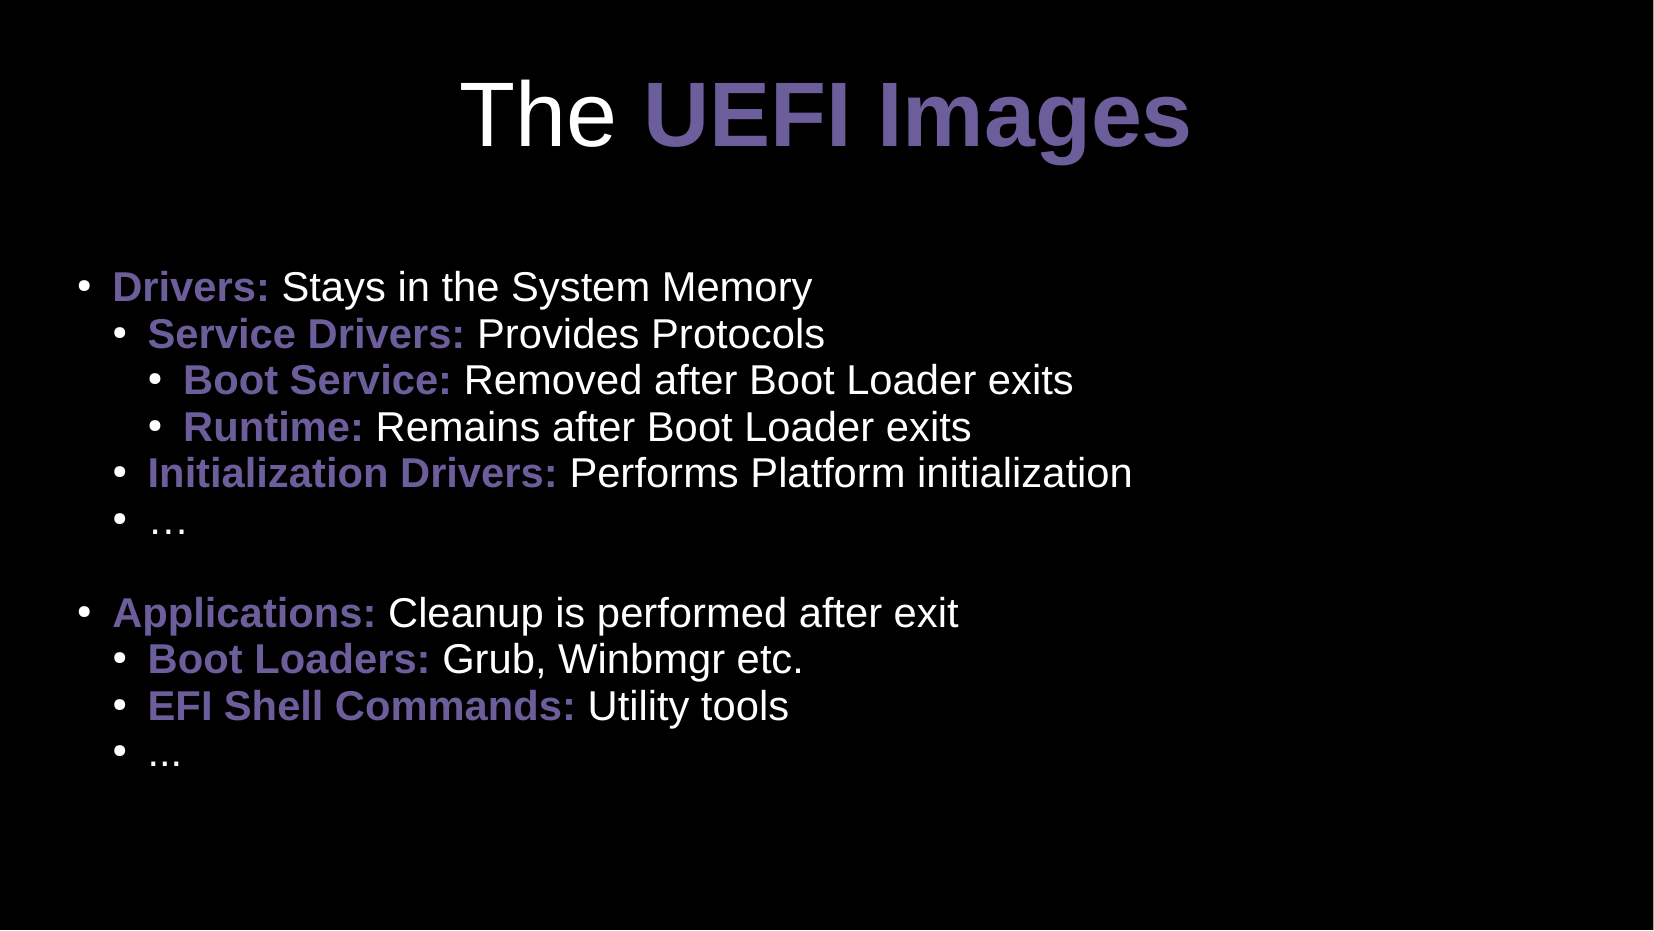

# The UEFI Images
Drivers: Stays in the System Memory
Service Drivers: Provides Protocols
Boot Service: Removed after Boot Loader exits
Runtime: Remains after Boot Loader exits
Initialization Drivers: Performs Platform initialization
…
Applications: Cleanup is performed after exit
Boot Loaders: Grub, Winbmgr etc.
EFI Shell Commands: Utility tools
...